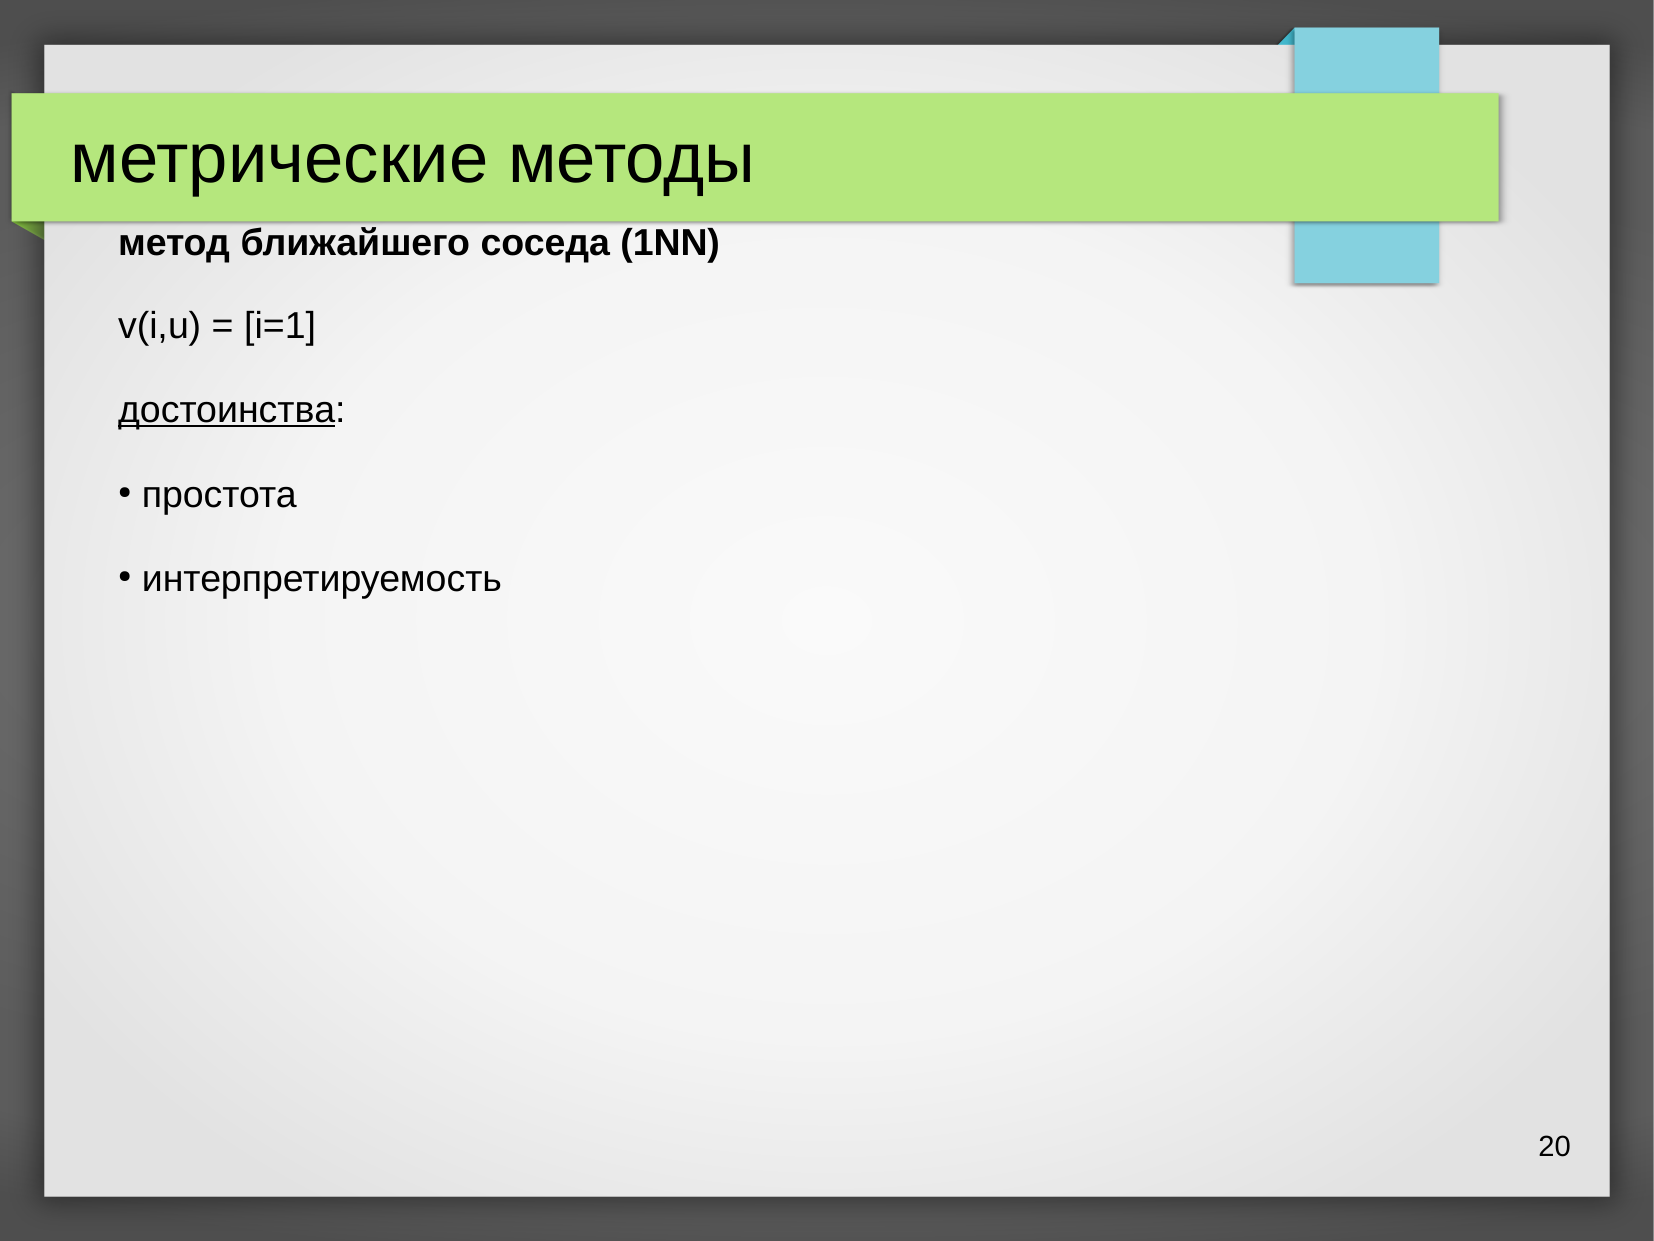

# метрические методы
метод ближайшего соседа (1NN)
v(i,u) = [i=1]
достоинства:
 простота
 интерпретируемость
20